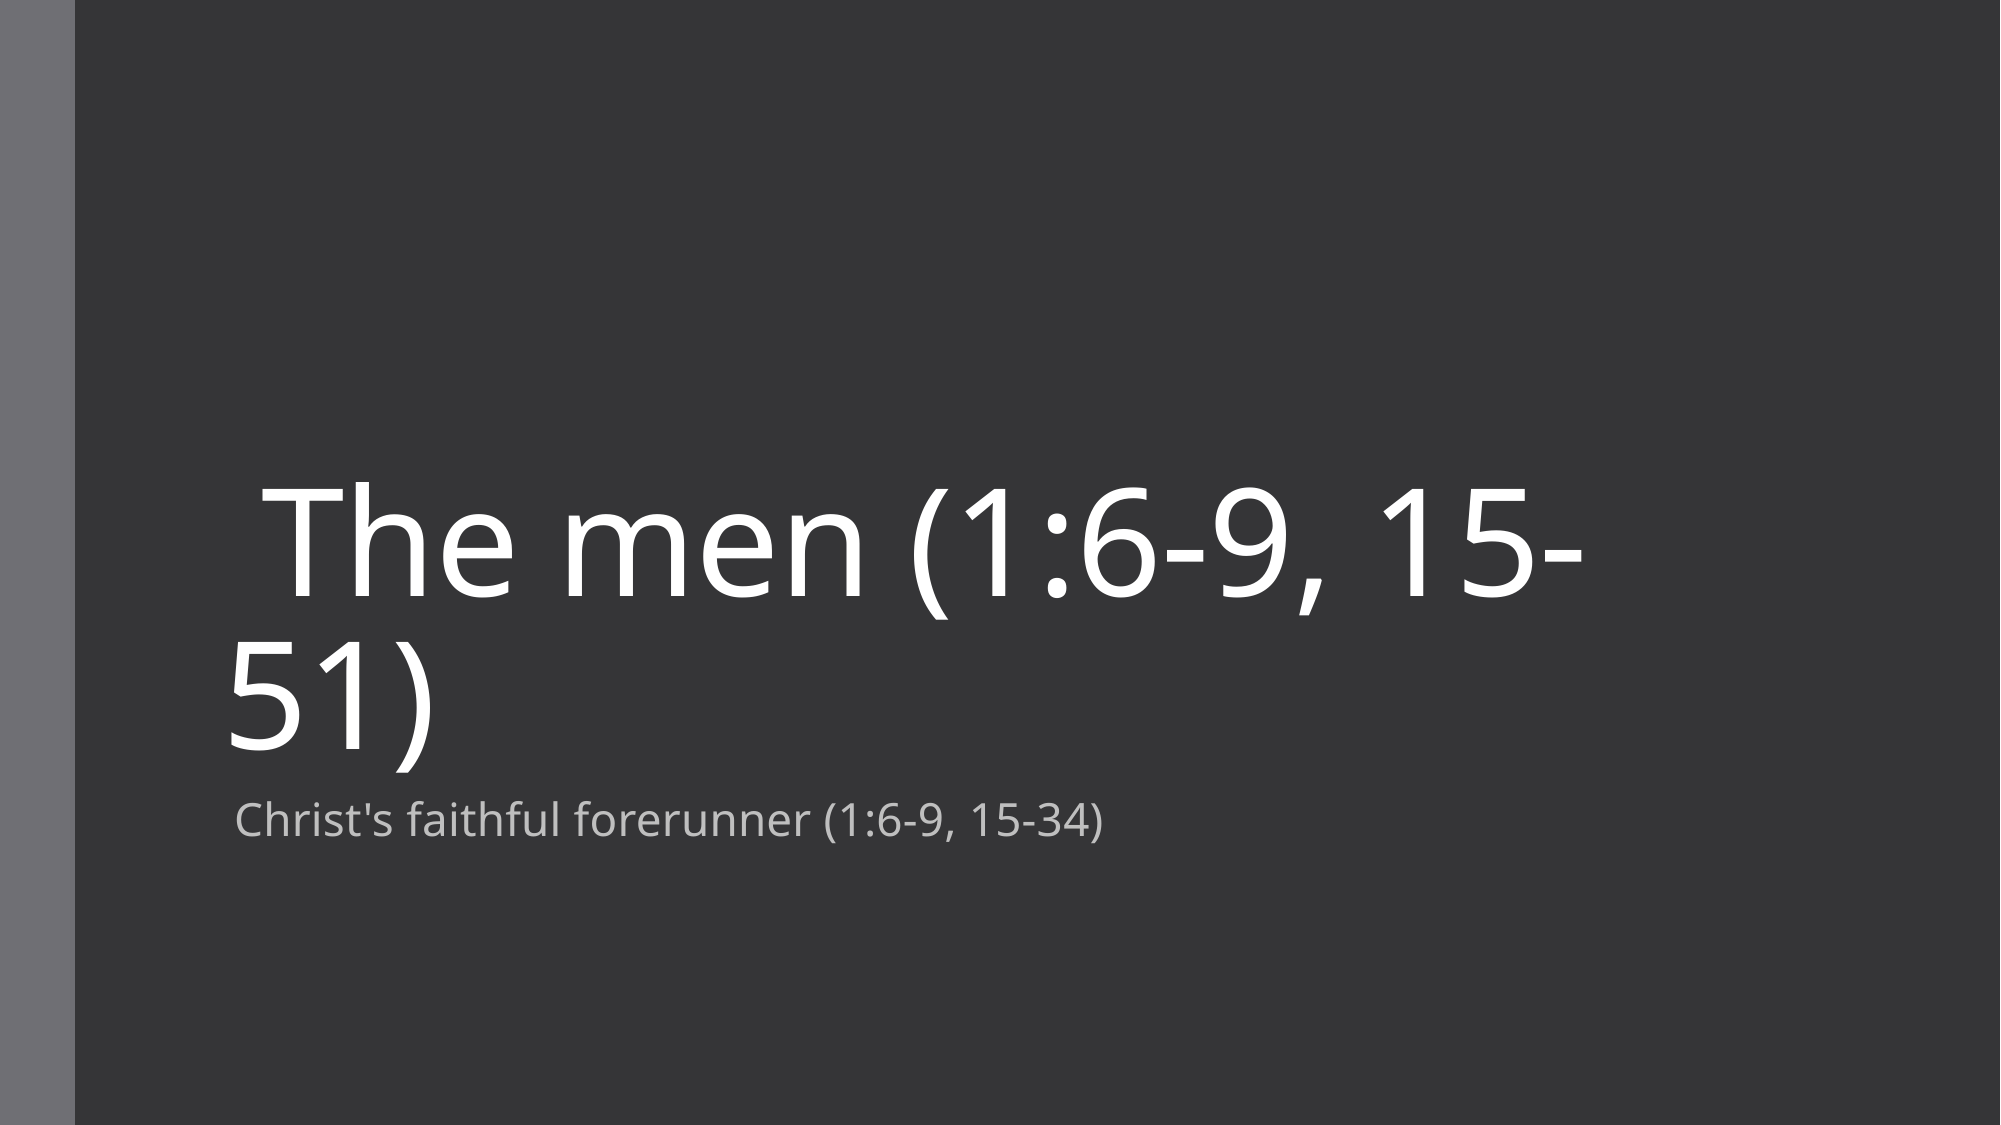

# The men (1:6-9, 15-51)
 Christ's faithful forerunner (1:6-9, 15-34)